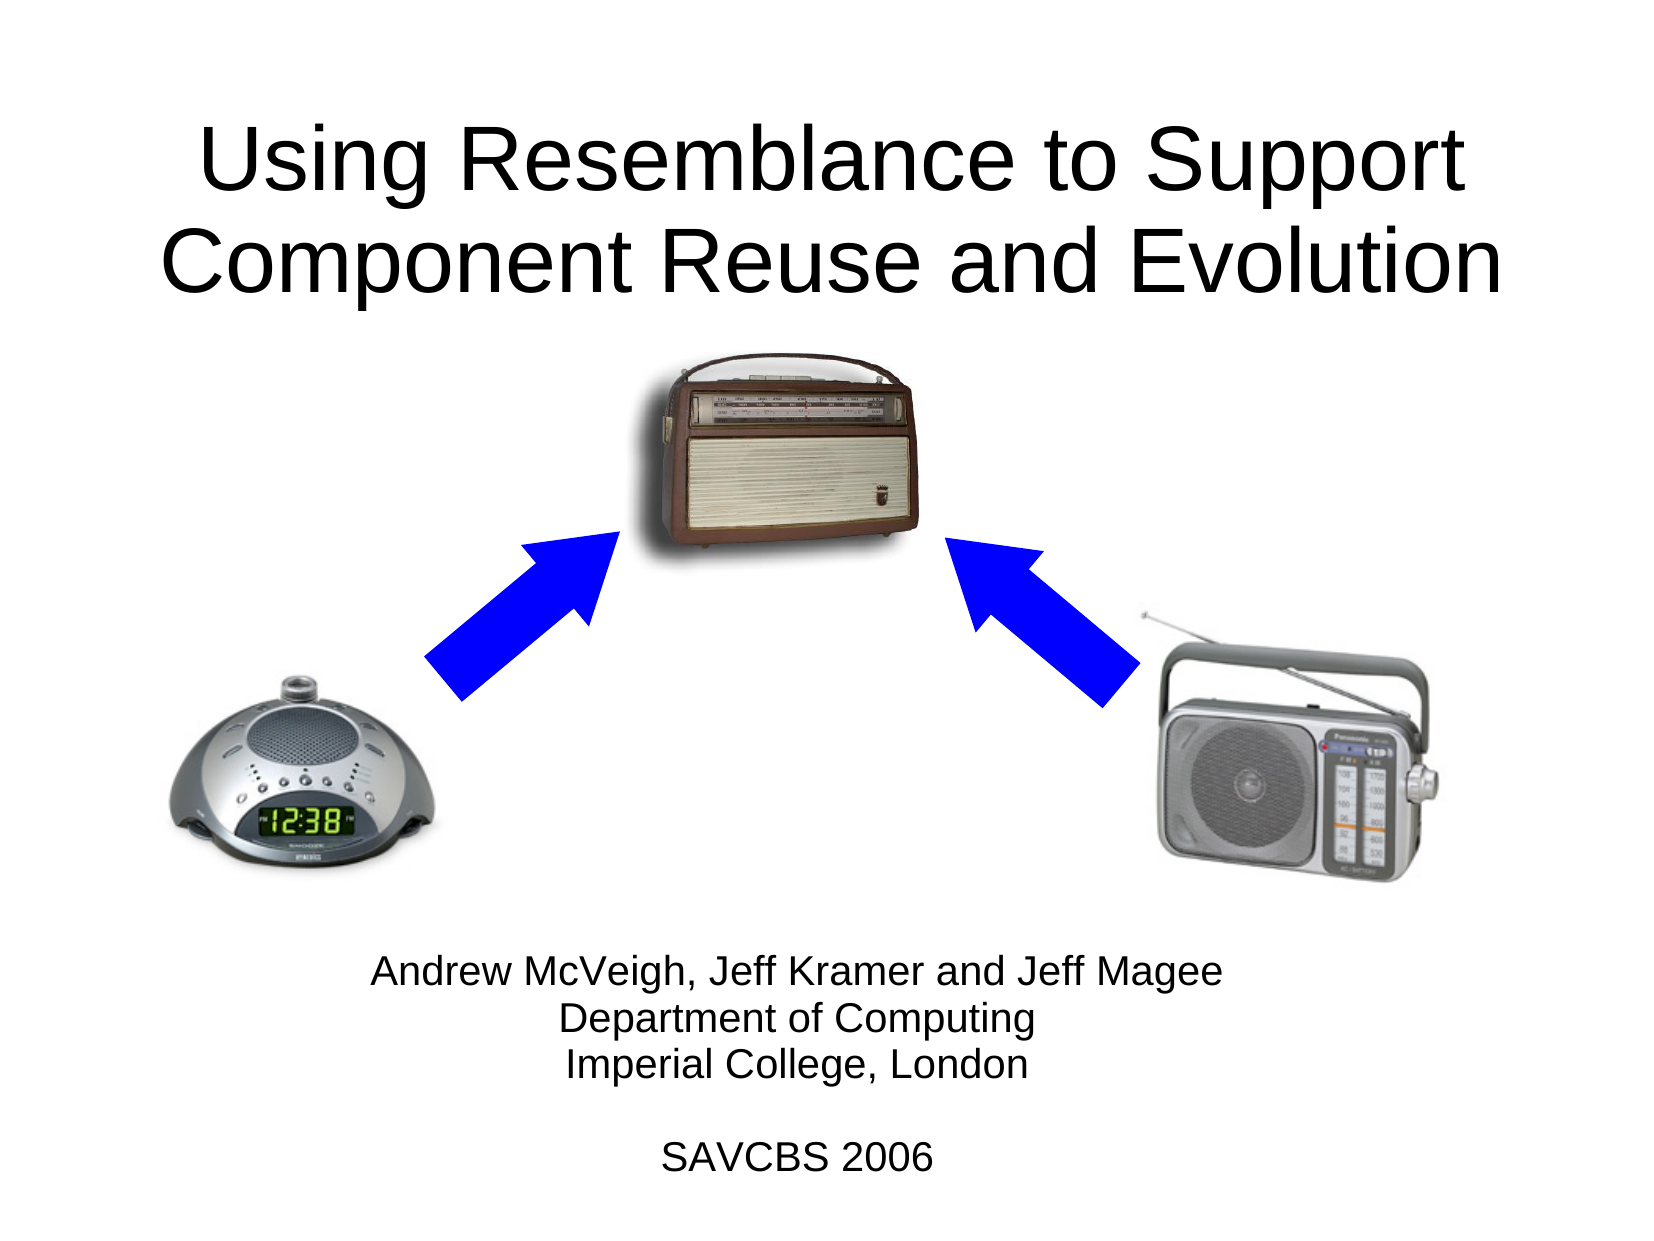

# Using Resemblance to Support Component Reuse and Evolution
Andrew McVeigh, Jeff Kramer and Jeff Magee
Department of Computing
Imperial College, London
SAVCBS 2006